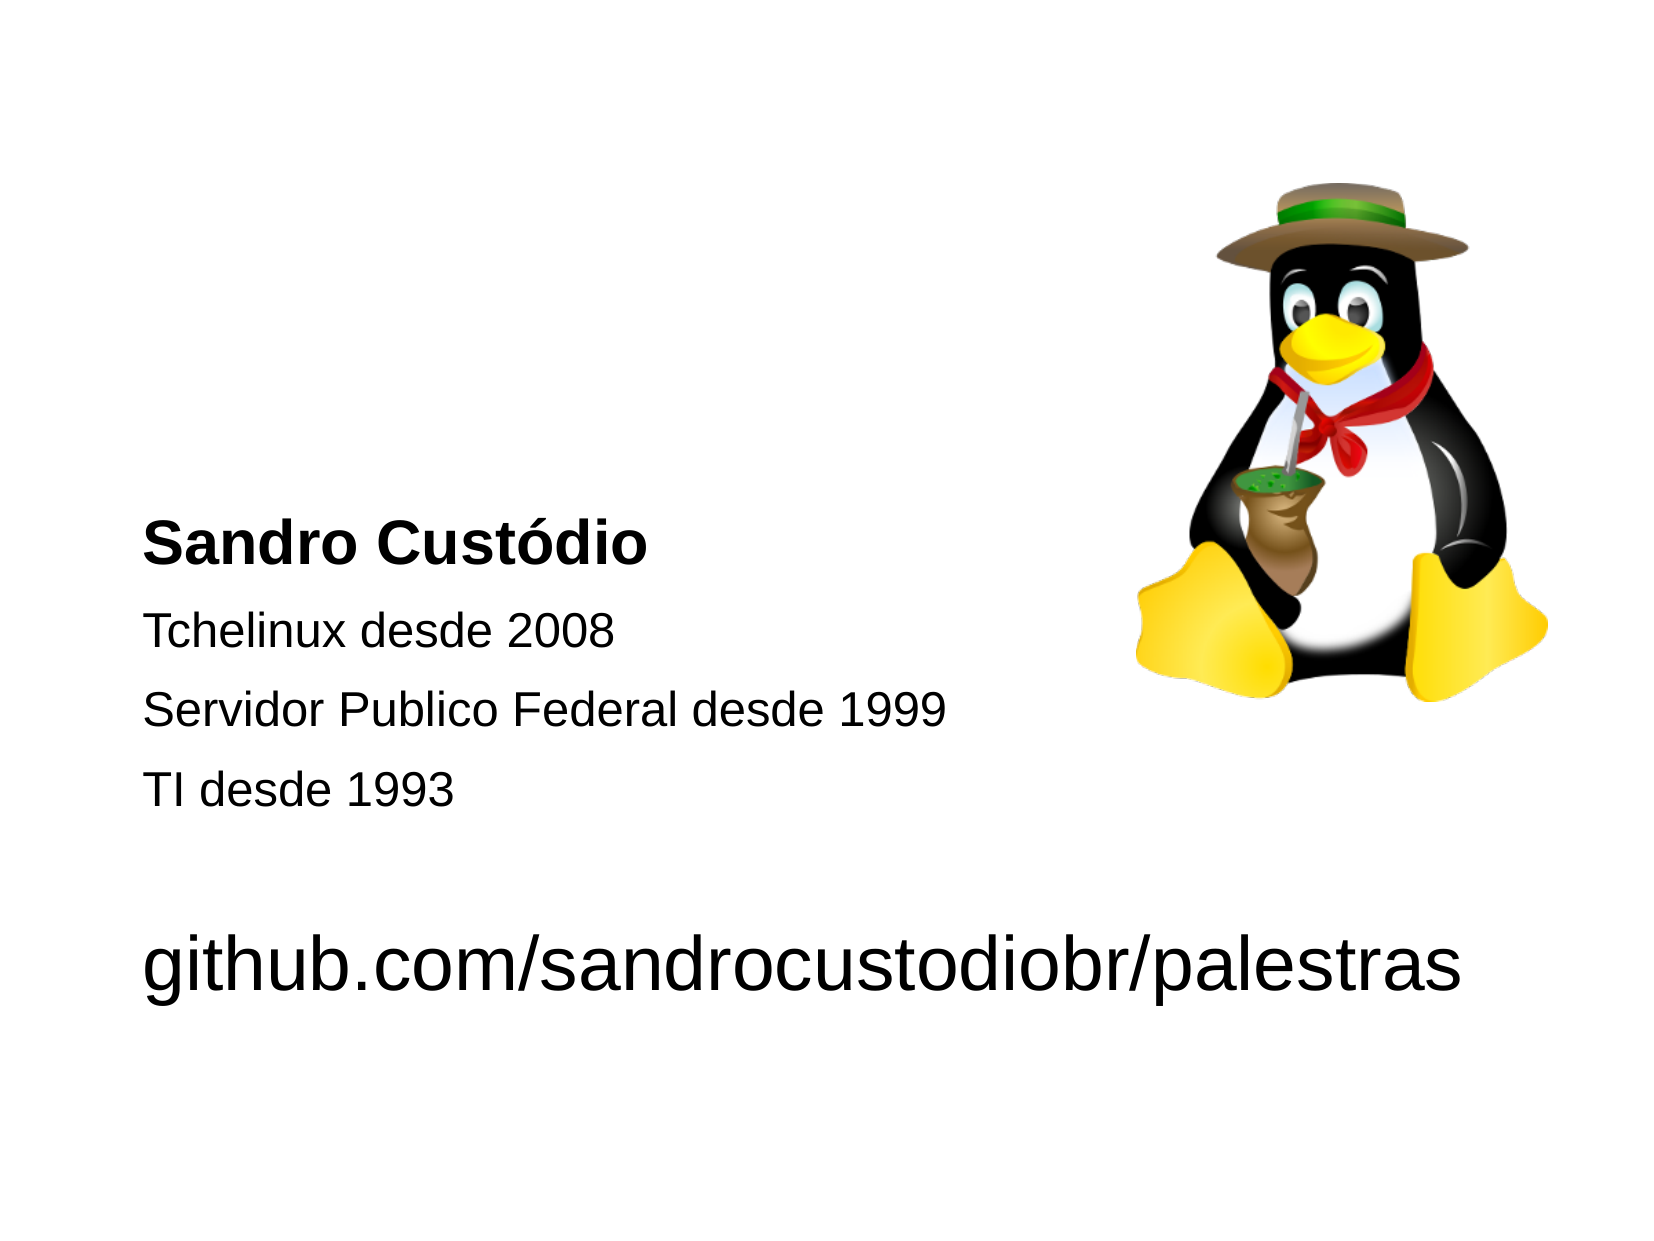

# Sandro Custódio
Tchelinux desde 2008
Servidor Publico Federal desde 1999
TI desde 1993
github.com/sandrocustodiobr/palestras